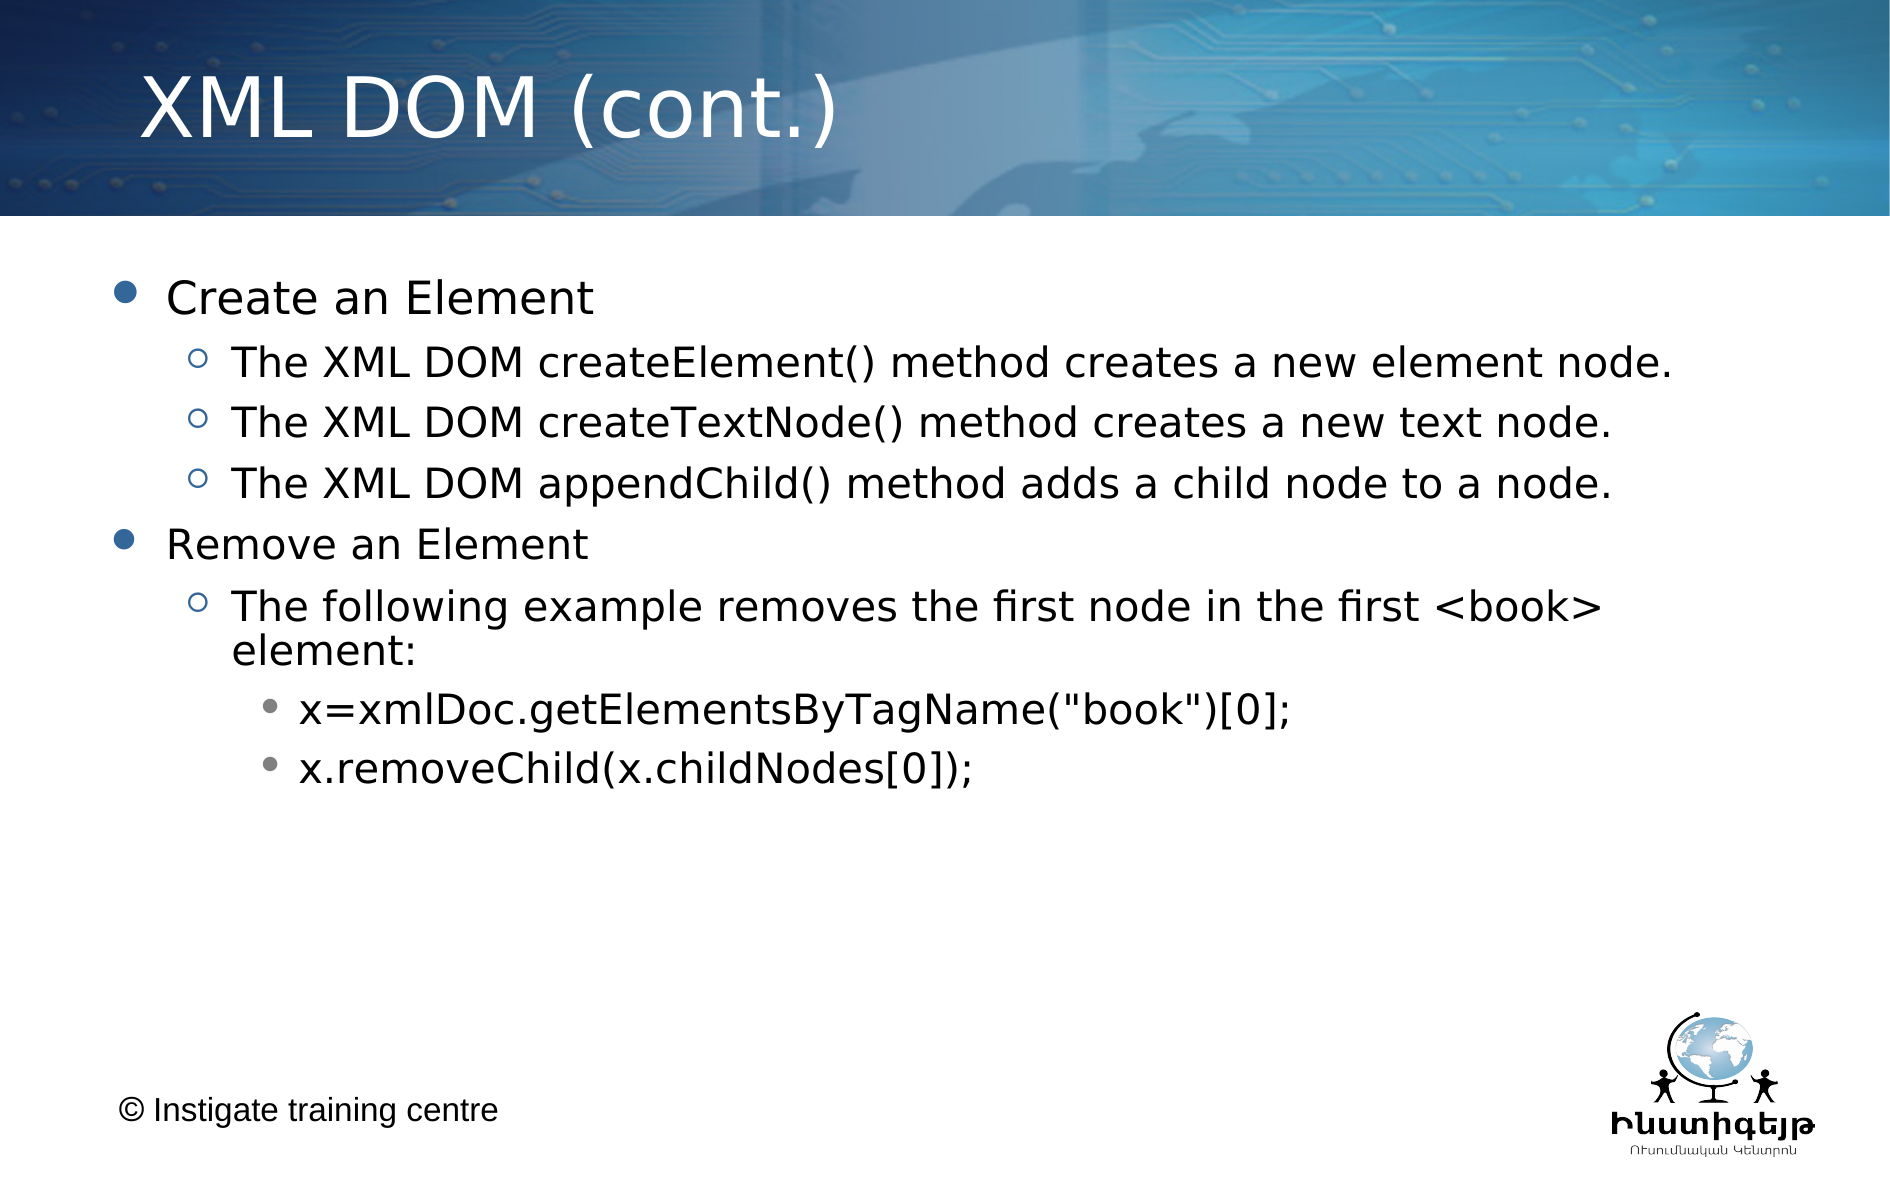

XML DOM (cont.)
# Create an Element
The XML DOM createElement() method creates a new element node.
The XML DOM createTextNode() method creates a new text node.
The XML DOM appendChild() method adds a child node to a node.
Remove an Element
The following example removes the first node in the first <book> element:
x=xmlDoc.getElementsByTagName("book")[0];
x.removeChild(x.childNodes[0]);